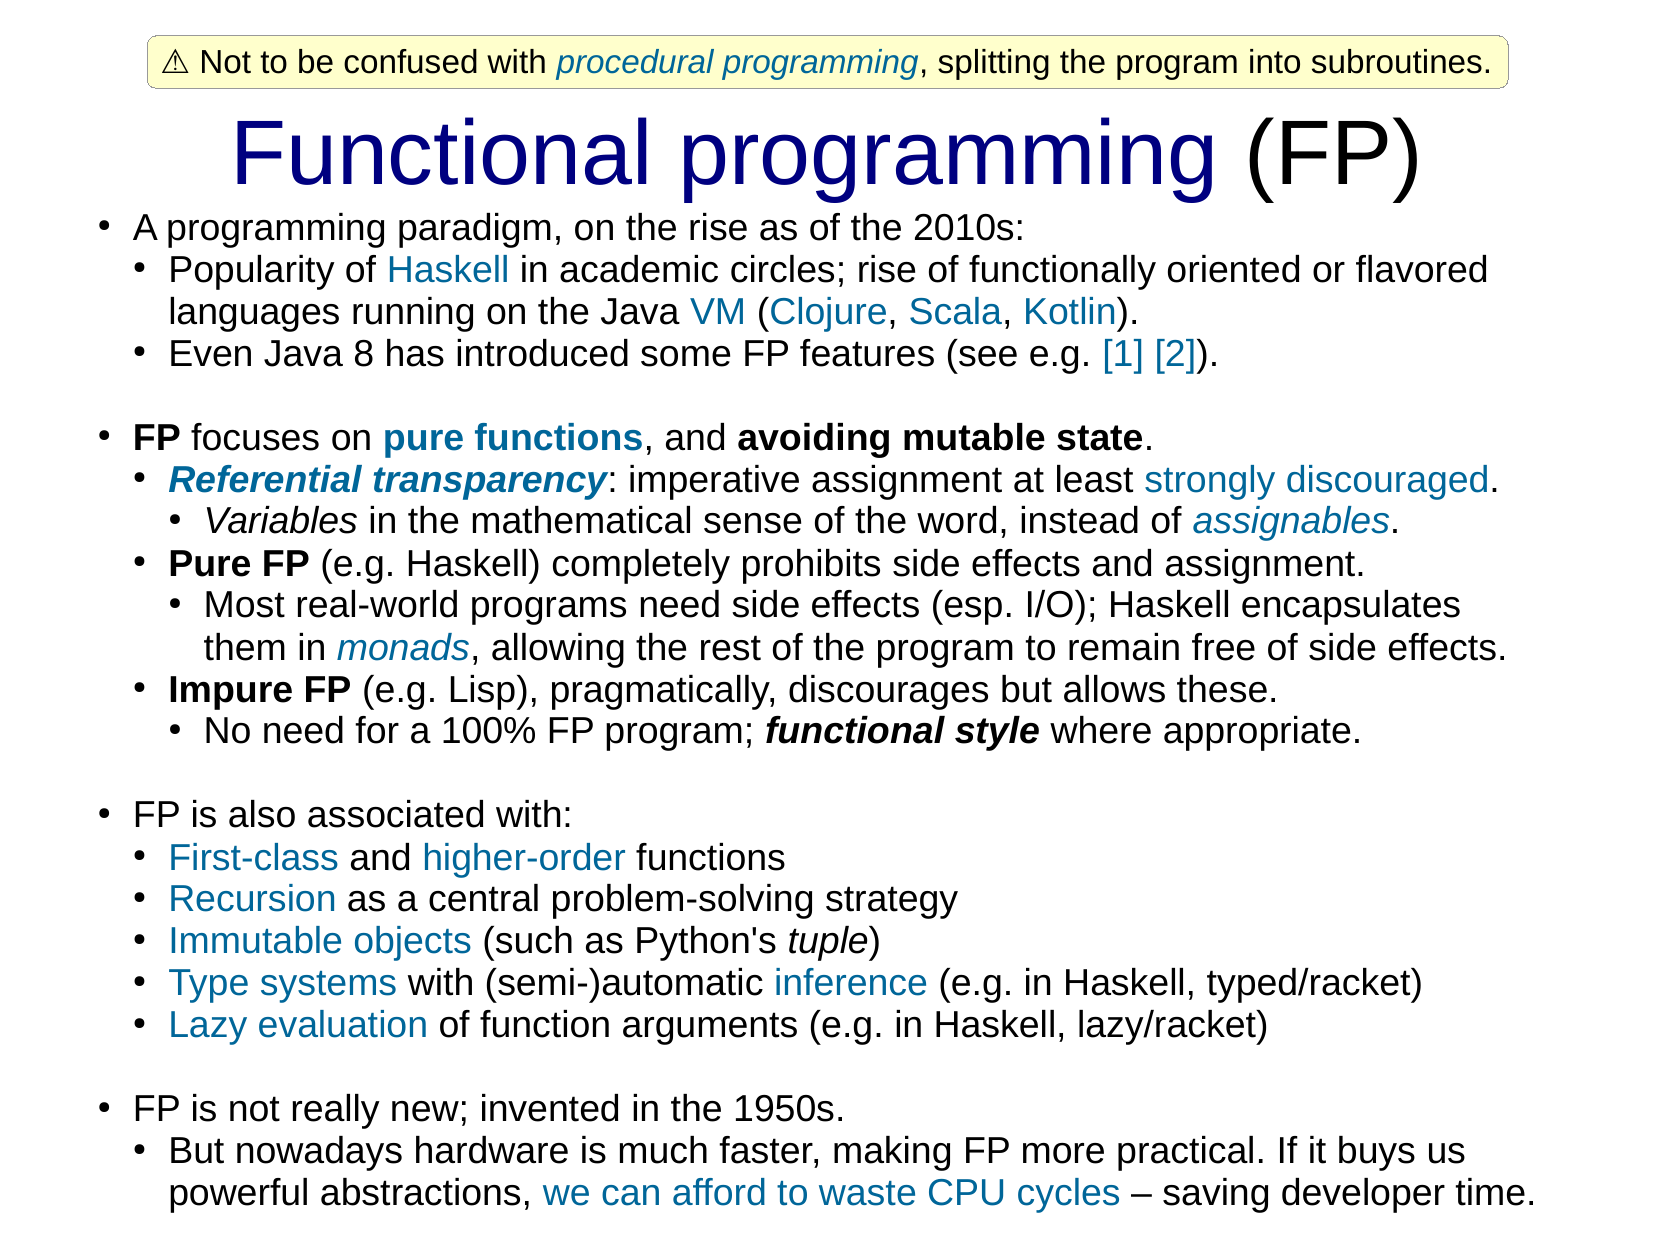

⚠ Not to be confused with procedural programming, splitting the program into subroutines.
# Functional programming (FP)
A programming paradigm, on the rise as of the 2010s:
Popularity of Haskell in academic circles; rise of functionally oriented or flavored languages running on the Java VM (Clojure, Scala, Kotlin).
Even Java 8 has introduced some FP features (see e.g. [1] [2]).
FP focuses on pure functions, and avoiding mutable state.
Referential transparency: imperative assignment at least strongly discouraged.
Variables in the mathematical sense of the word, instead of assignables.
Pure FP (e.g. Haskell) completely prohibits side effects and assignment.
Most real-world programs need side effects (esp. I/O); Haskell encapsulates them in monads, allowing the rest of the program to remain free of side effects.
Impure FP (e.g. Lisp), pragmatically, discourages but allows these.
No need for a 100% FP program; functional style where appropriate.
FP is also associated with:
First-class and higher-order functions
Recursion as a central problem-solving strategy
Immutable objects (such as Python's tuple)
Type systems with (semi-)automatic inference (e.g. in Haskell, typed/racket)
Lazy evaluation of function arguments (e.g. in Haskell, lazy/racket)
FP is not really new; invented in the 1950s.
But nowadays hardware is much faster, making FP more practical. If it buys us powerful abstractions, we can afford to waste CPU cycles – saving developer time.